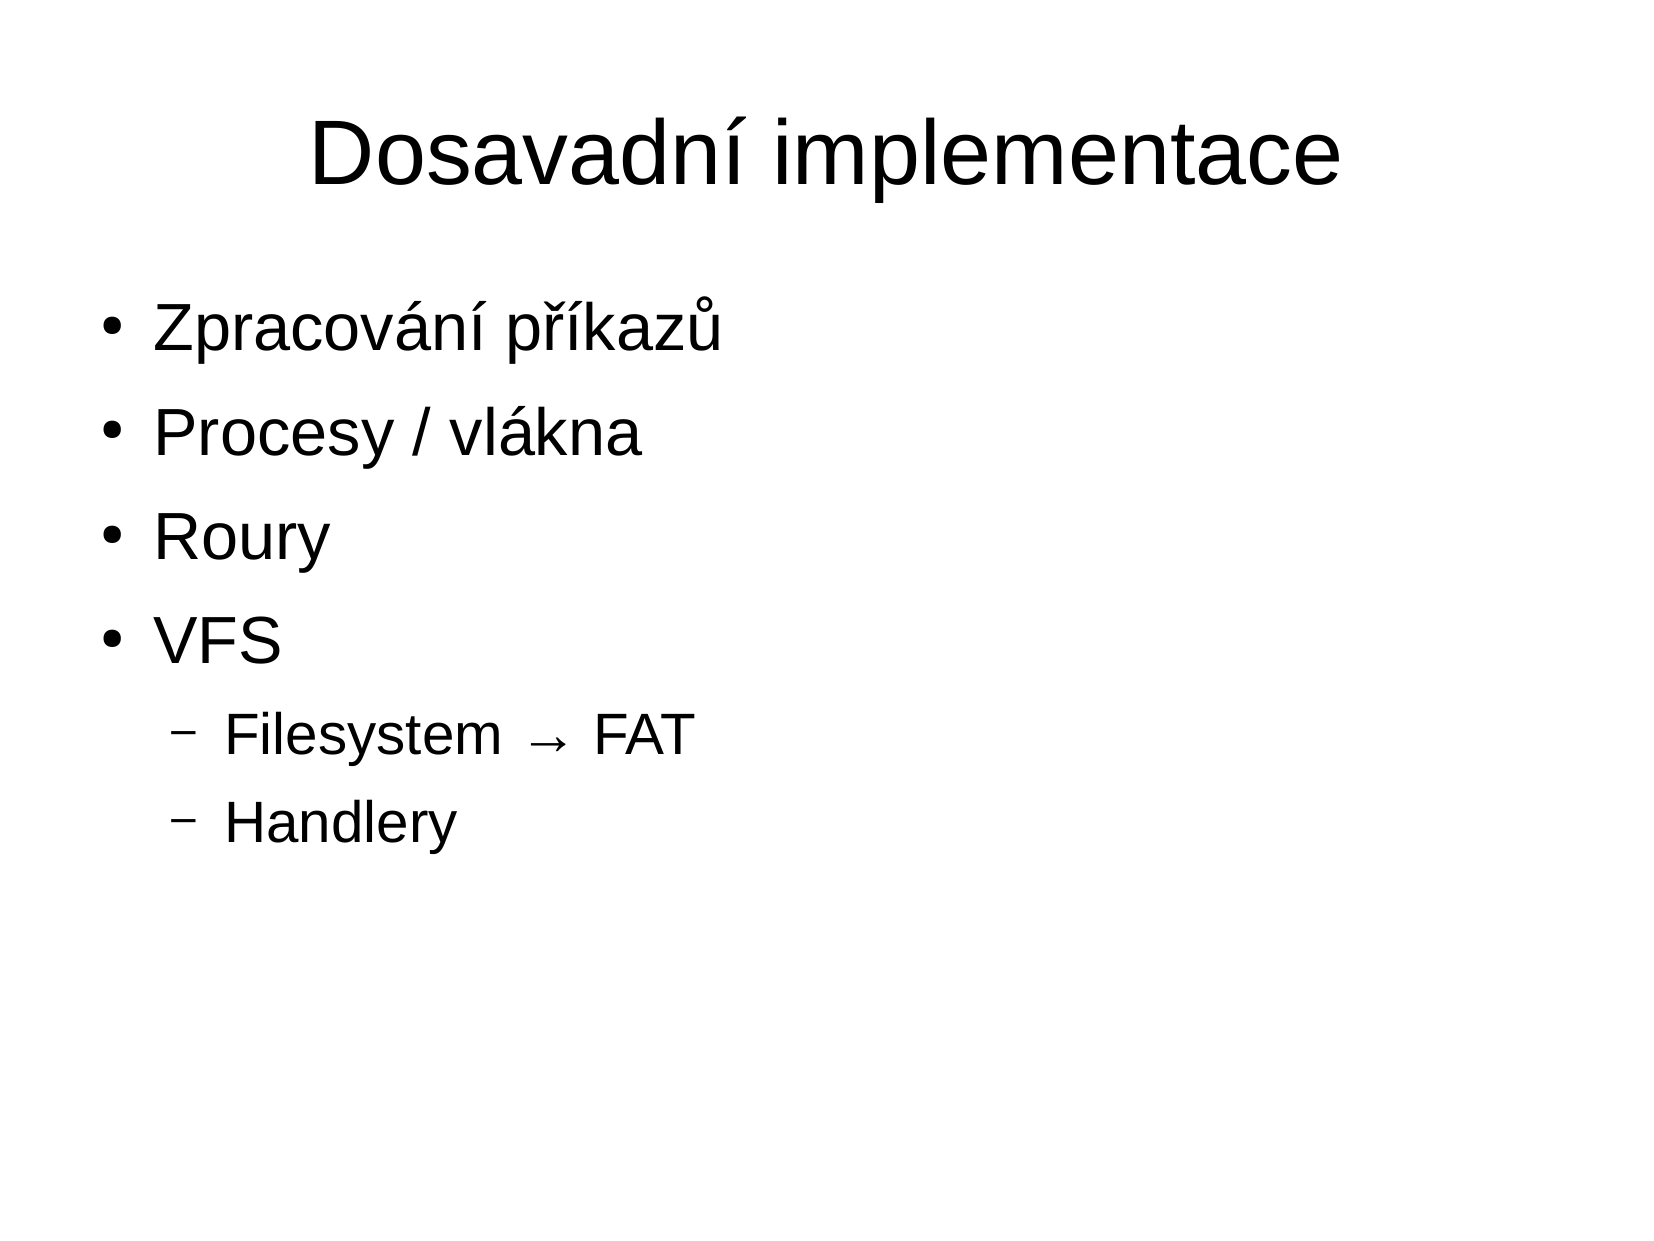

# Dosavadní implementace
Zpracování příkazů
Procesy / vlákna
Roury
VFS
Filesystem → FAT
Handlery